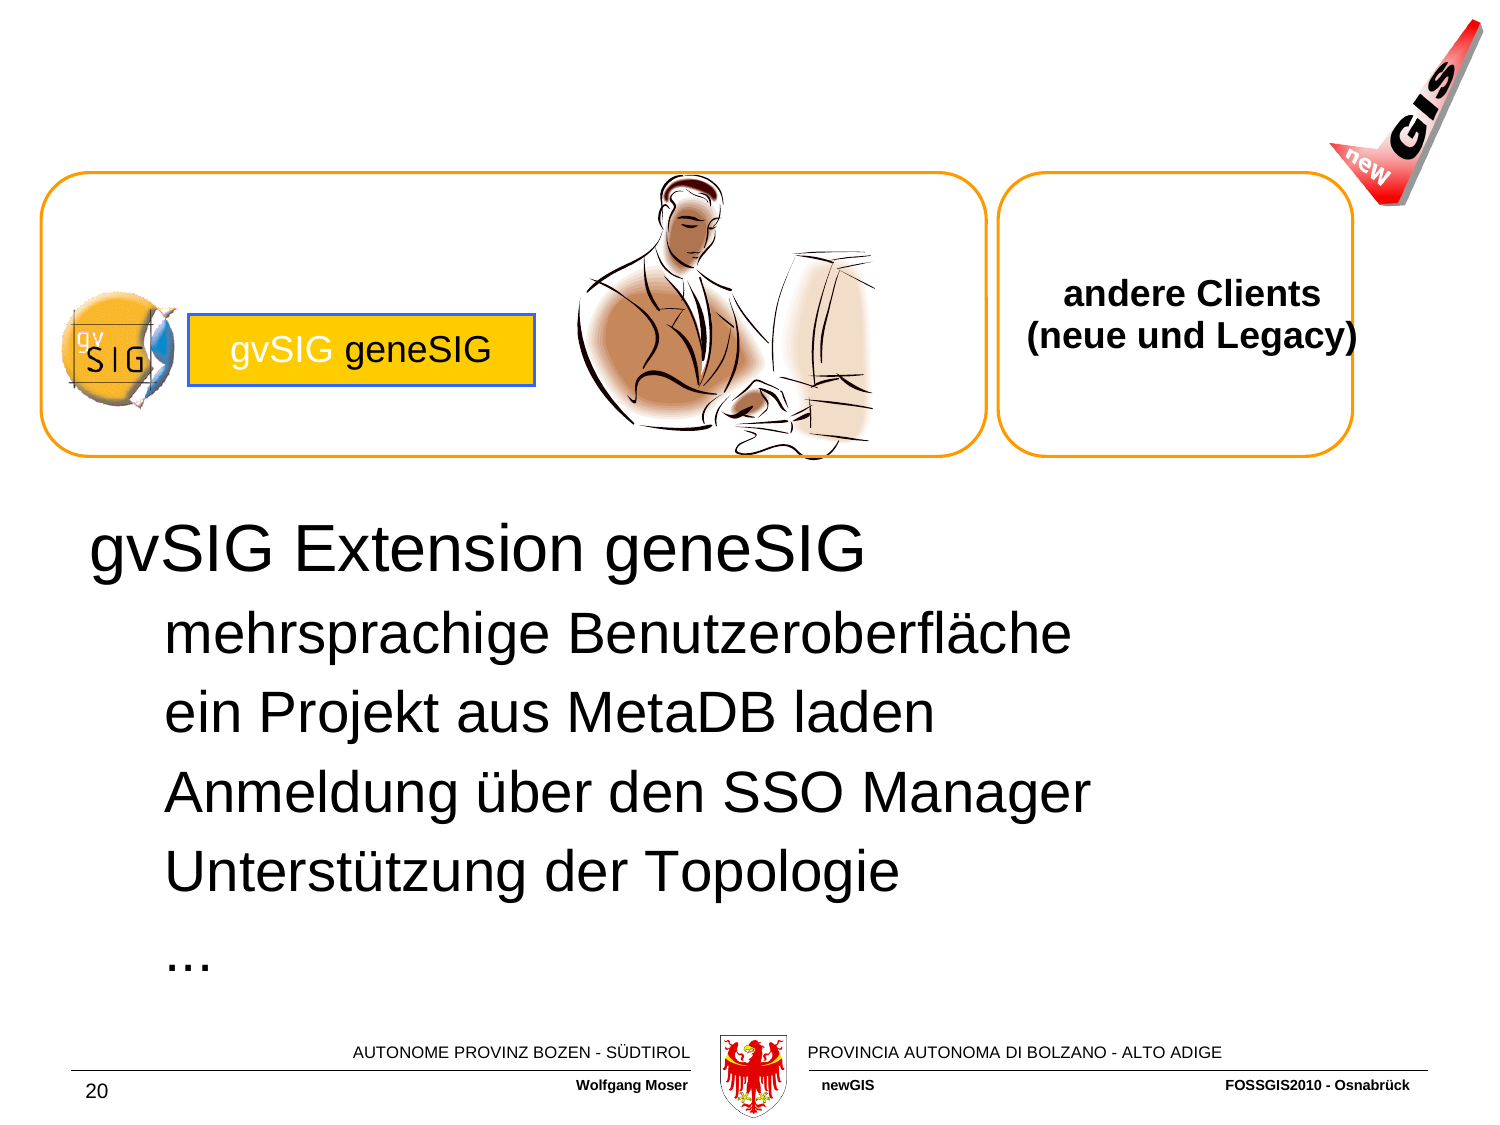

andere Clients
(neue und Legacy)
gvSIG geneSIG
# gvSIG Extension geneSIG
mehrsprachige Benutzeroberfläche
ein Projekt aus MetaDB laden
Anmeldung über den SSO Manager
Unterstützung der Topologie
...